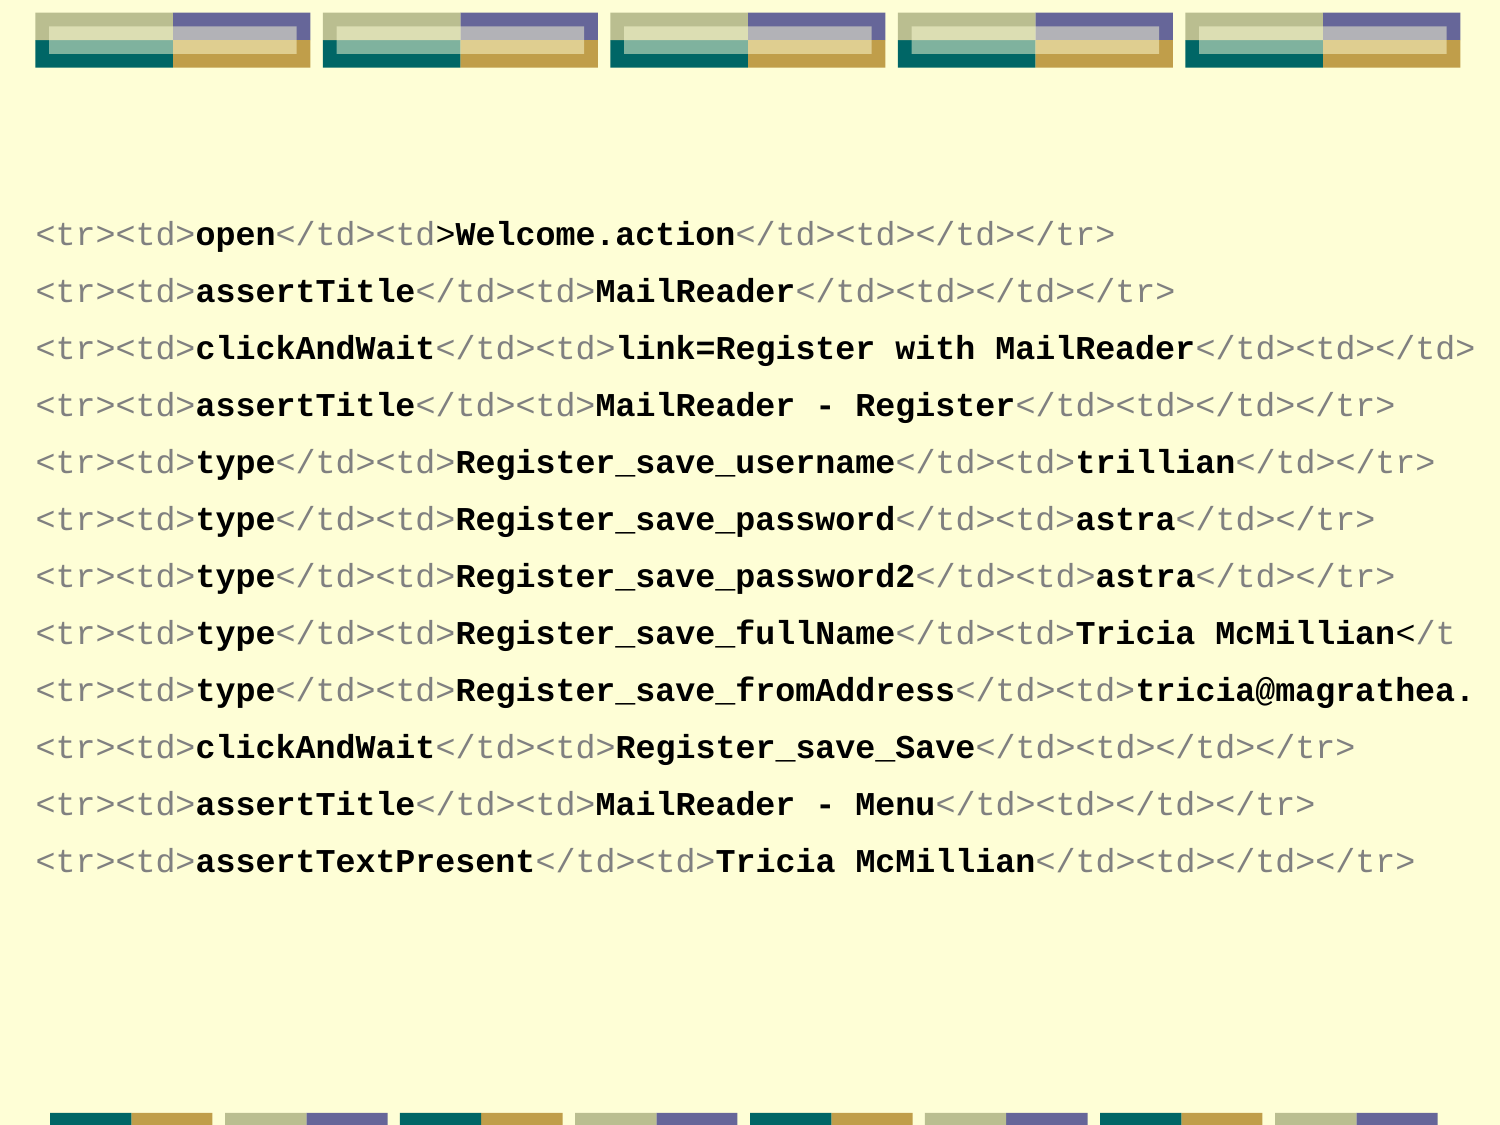

# <tr><td>open</td><td>Welcome.action</td><td></td></tr>
<tr><td>assertTitle</td><td>MailReader</td><td></td></tr>
<tr><td>clickAndWait</td><td>link=Register with MailReader</td><td></td>
<tr><td>assertTitle</td><td>MailReader - Register</td><td></td></tr>
<tr><td>type</td><td>Register_save_username</td><td>trillian</td></tr>
<tr><td>type</td><td>Register_save_password</td><td>astra</td></tr>
<tr><td>type</td><td>Register_save_password2</td><td>astra</td></tr>
<tr><td>type</td><td>Register_save_fullName</td><td>Tricia McMillian</t
<tr><td>type</td><td>Register_save_fromAddress</td><td>tricia@magrathea.
<tr><td>clickAndWait</td><td>Register_save_Save</td><td></td></tr>
<tr><td>assertTitle</td><td>MailReader - Menu</td><td></td></tr>
<tr><td>assertTextPresent</td><td>Tricia McMillian</td><td></td></tr>